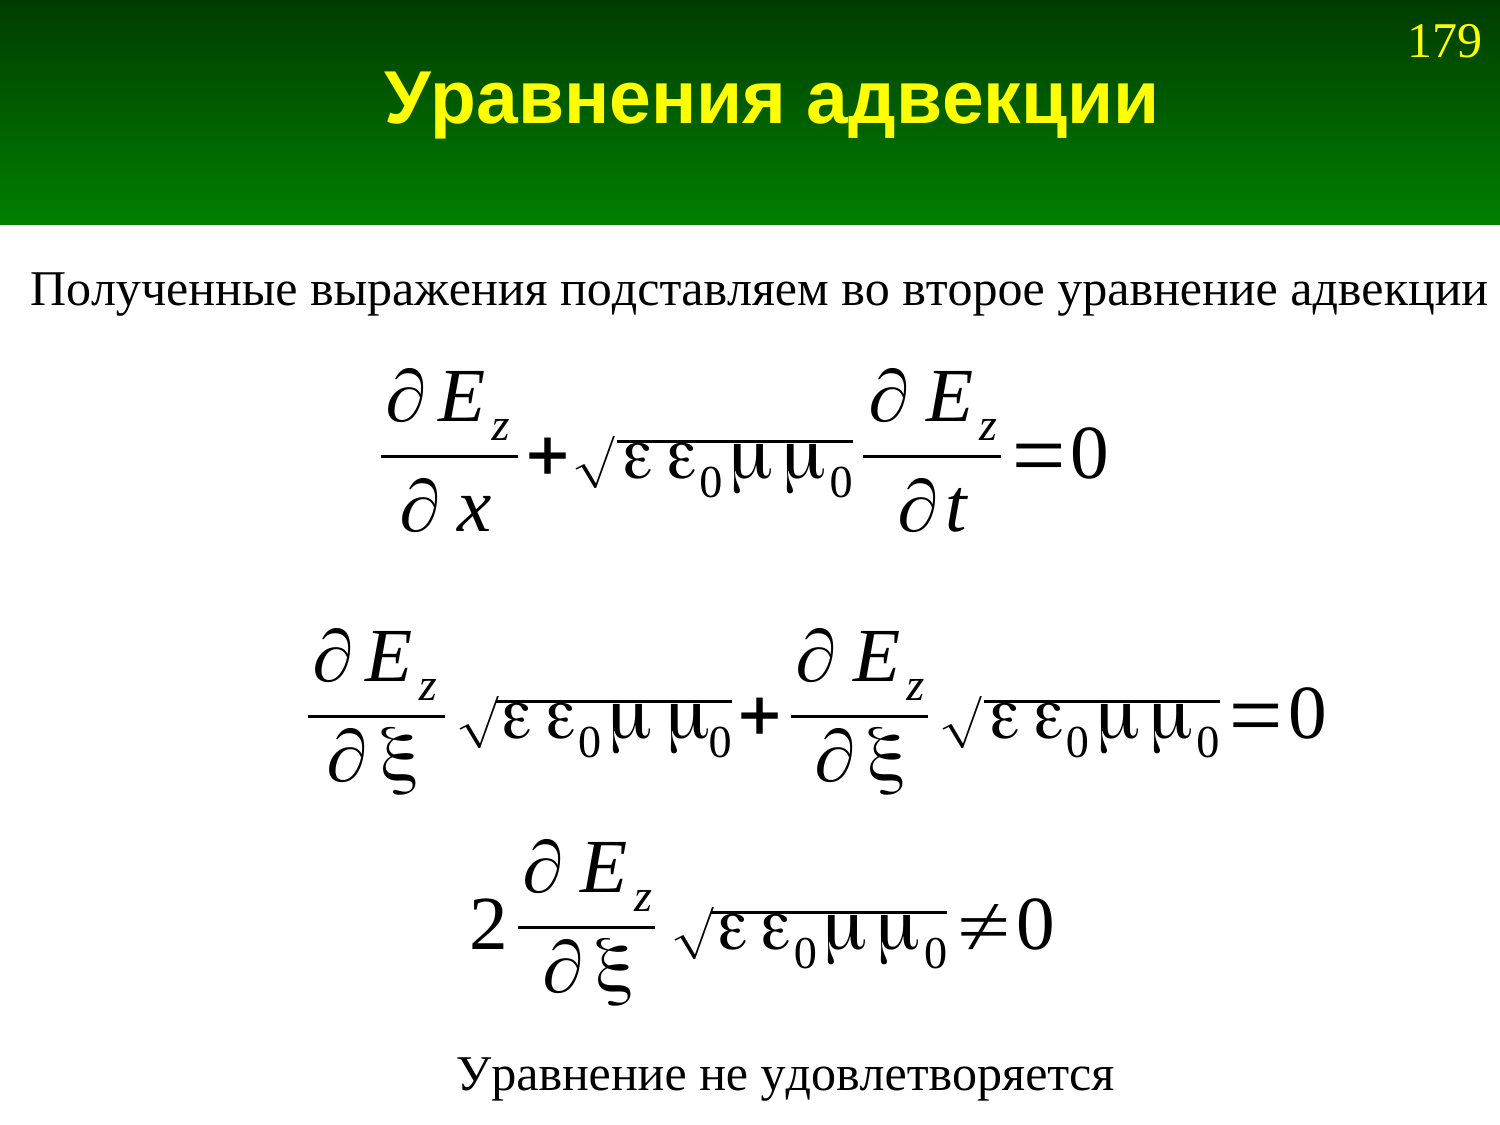

# Уравнения адвекции
Полученные выражения подставляем во второе уравнение адвекции
Уравнение не удовлетворяется